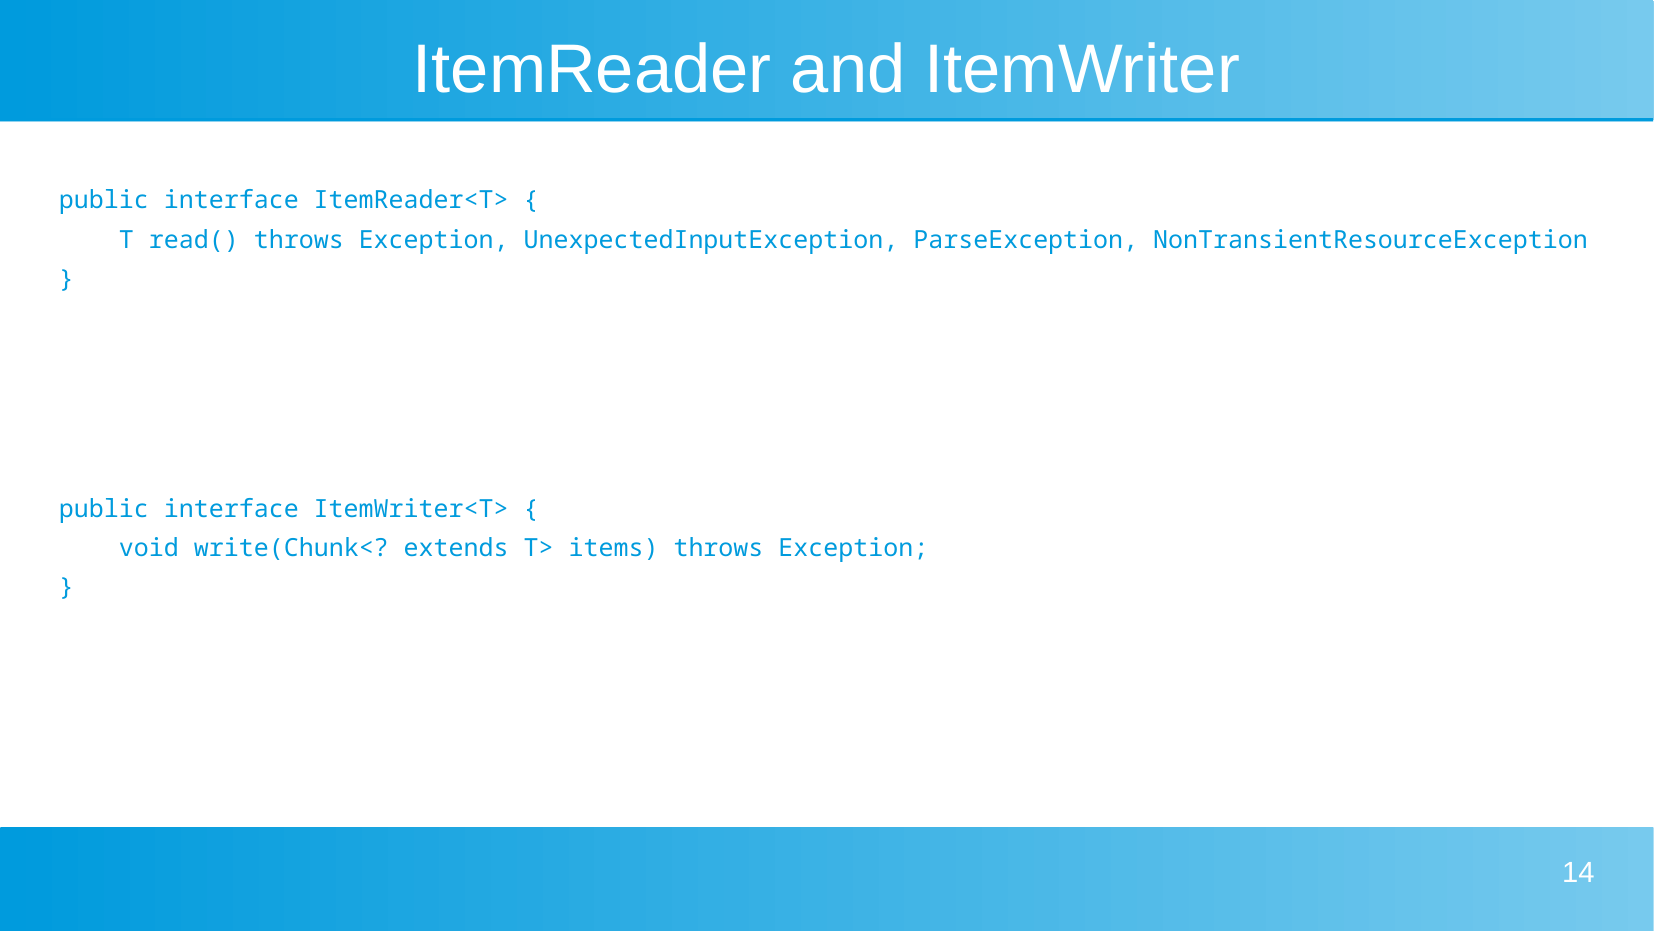

# ItemReader and ItemWriter
public interface ItemReader<T> {
 T read() throws Exception, UnexpectedInputException, ParseException, NonTransientResourceException
}
public interface ItemWriter<T> {
 void write(Chunk<? extends T> items) throws Exception;
}
14